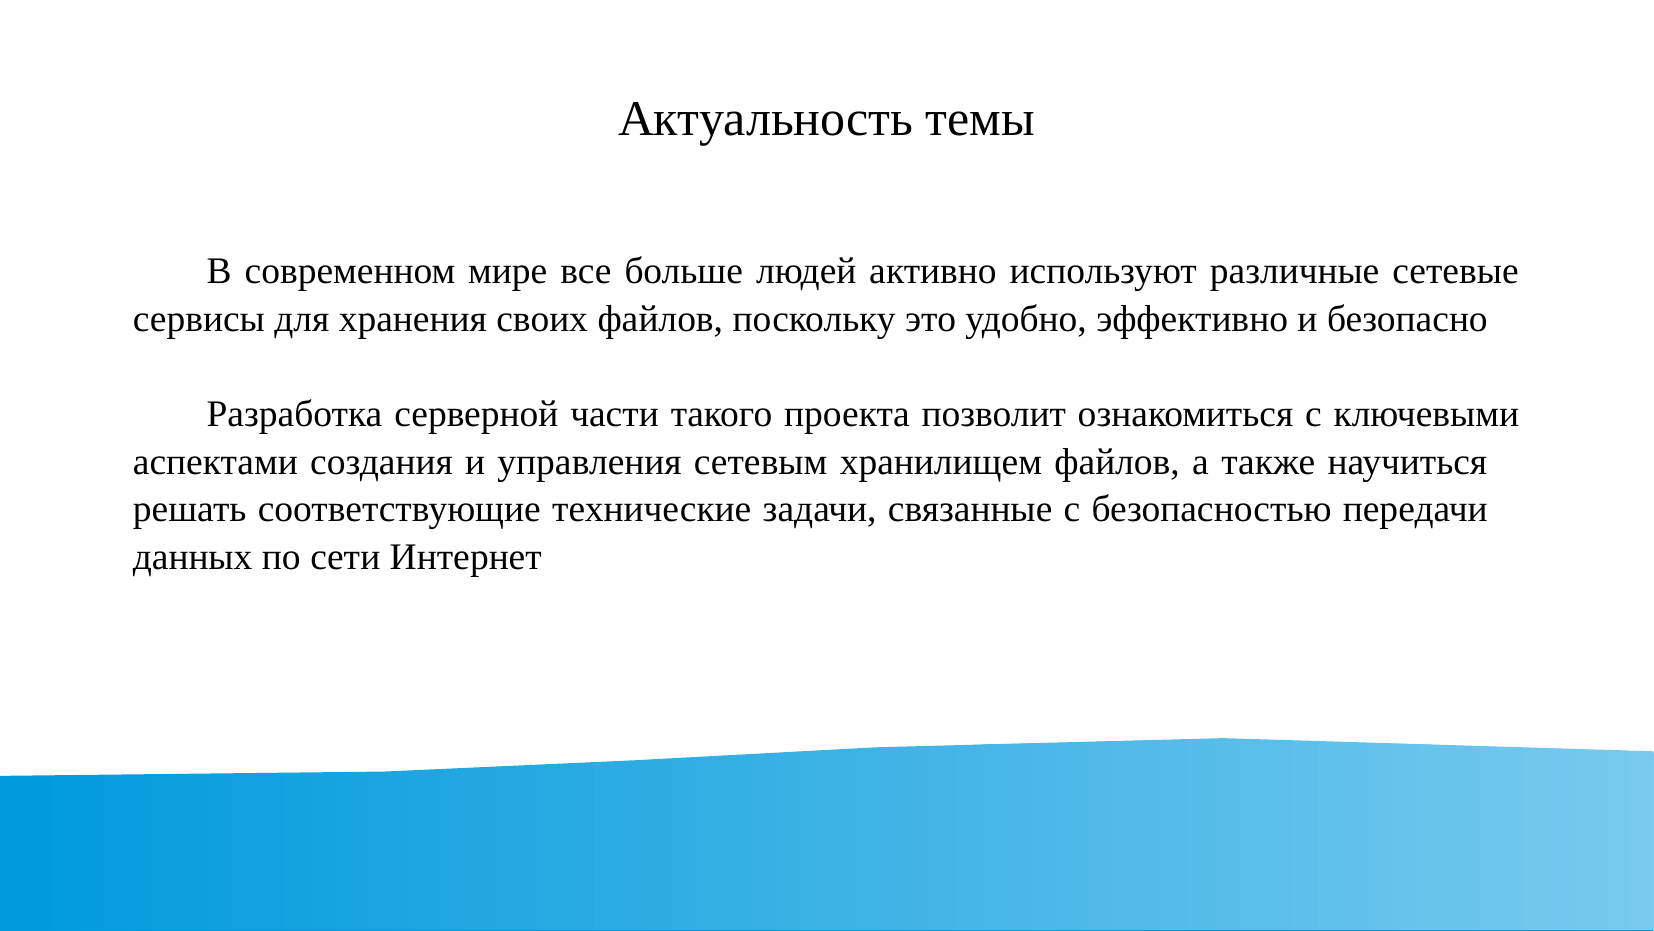

# Актуальность темы
В современном мире все больше людей активно используют различные сетевые сервисы для хранения своих файлов, поскольку это удобно, эффективно и безопасно
Разработка серверной части такого проекта позволит ознакомиться с ключевыми аспектами создания и управления сетевым хранилищем файлов, а также научиться решать соответствующие технические задачи, связанные с безопасностью передачи данных по сети Интернет